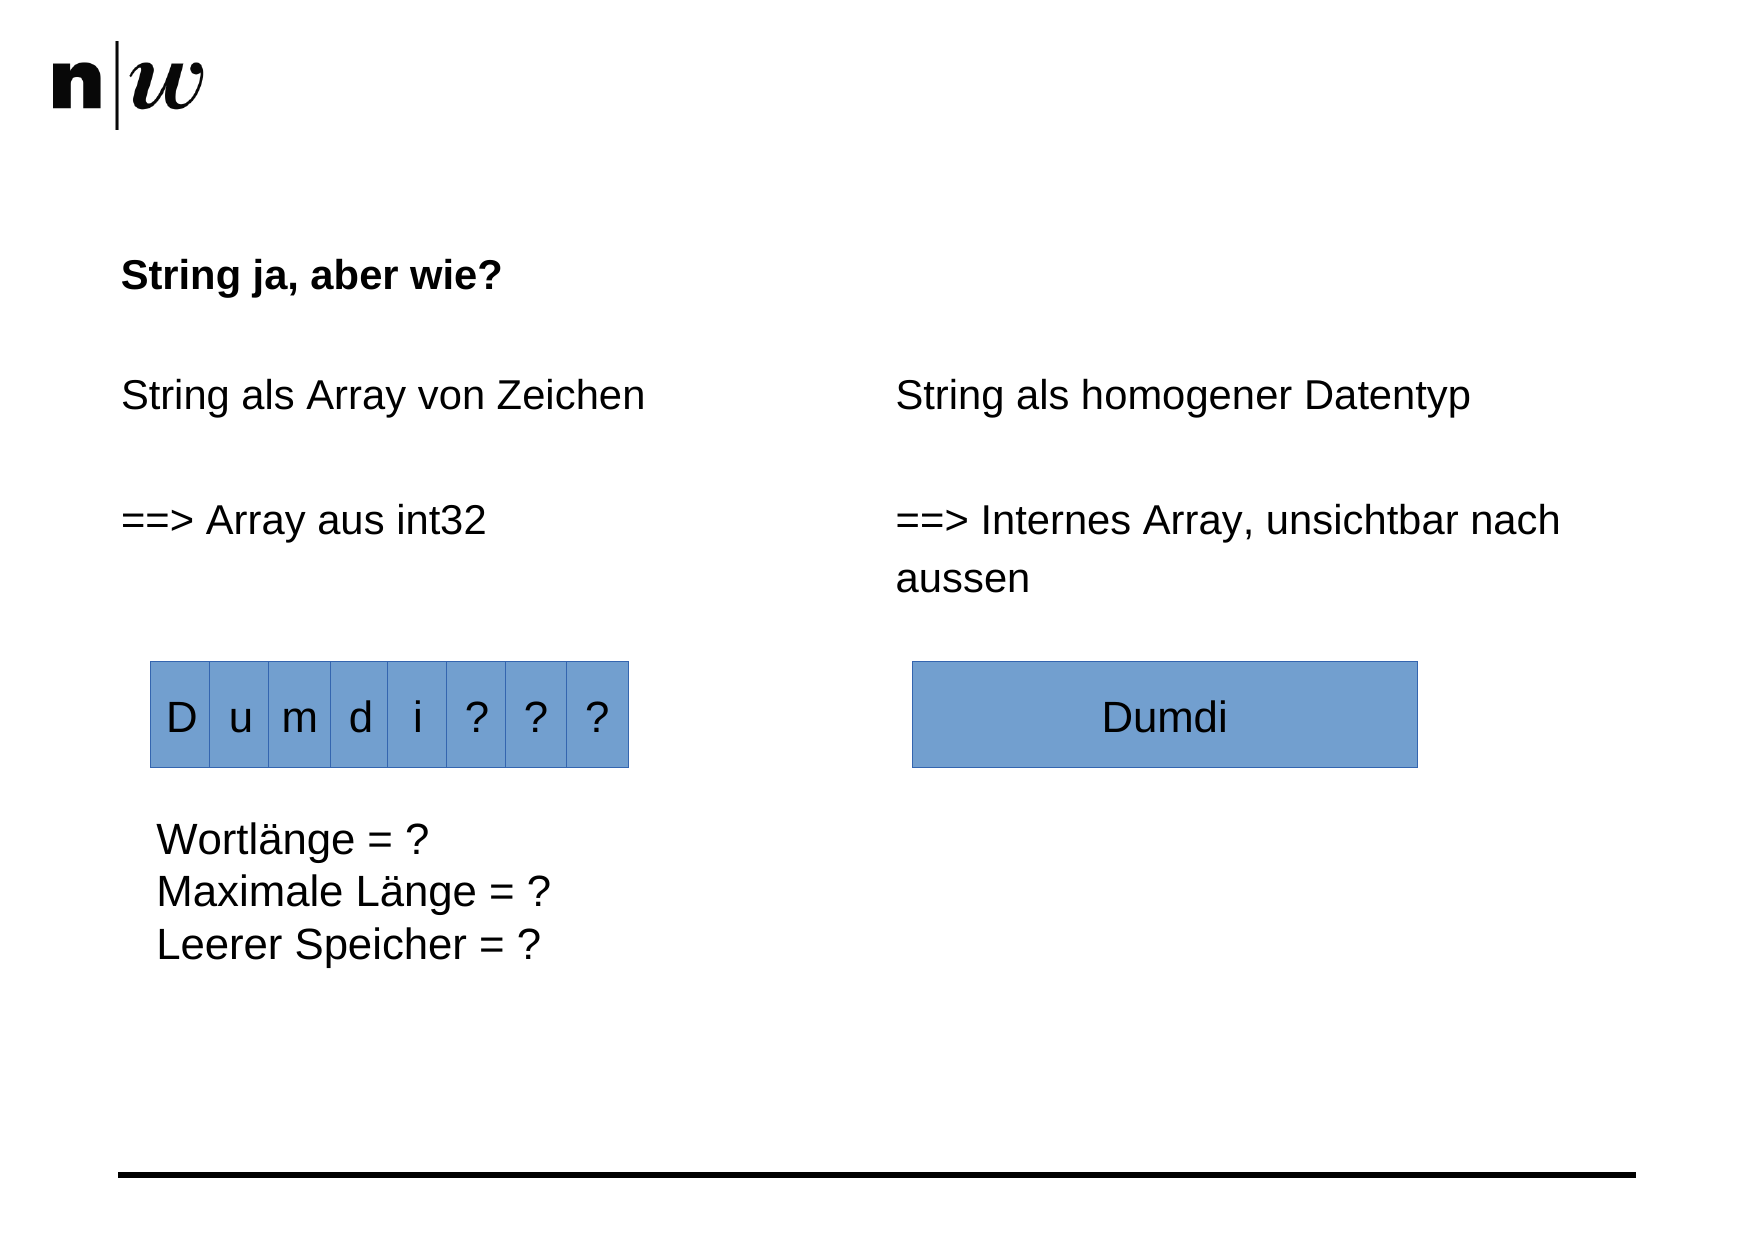

# String ja, aber wie?
String als Array von Zeichen
==> Array aus int32
String als homogener Datentyp
==> Internes Array, unsichtbar nach aussen
D
u
m
d
i
?
?
?
Dumdi
Wortlänge = ?
Maximale Länge = ?
Leerer Speicher = ?